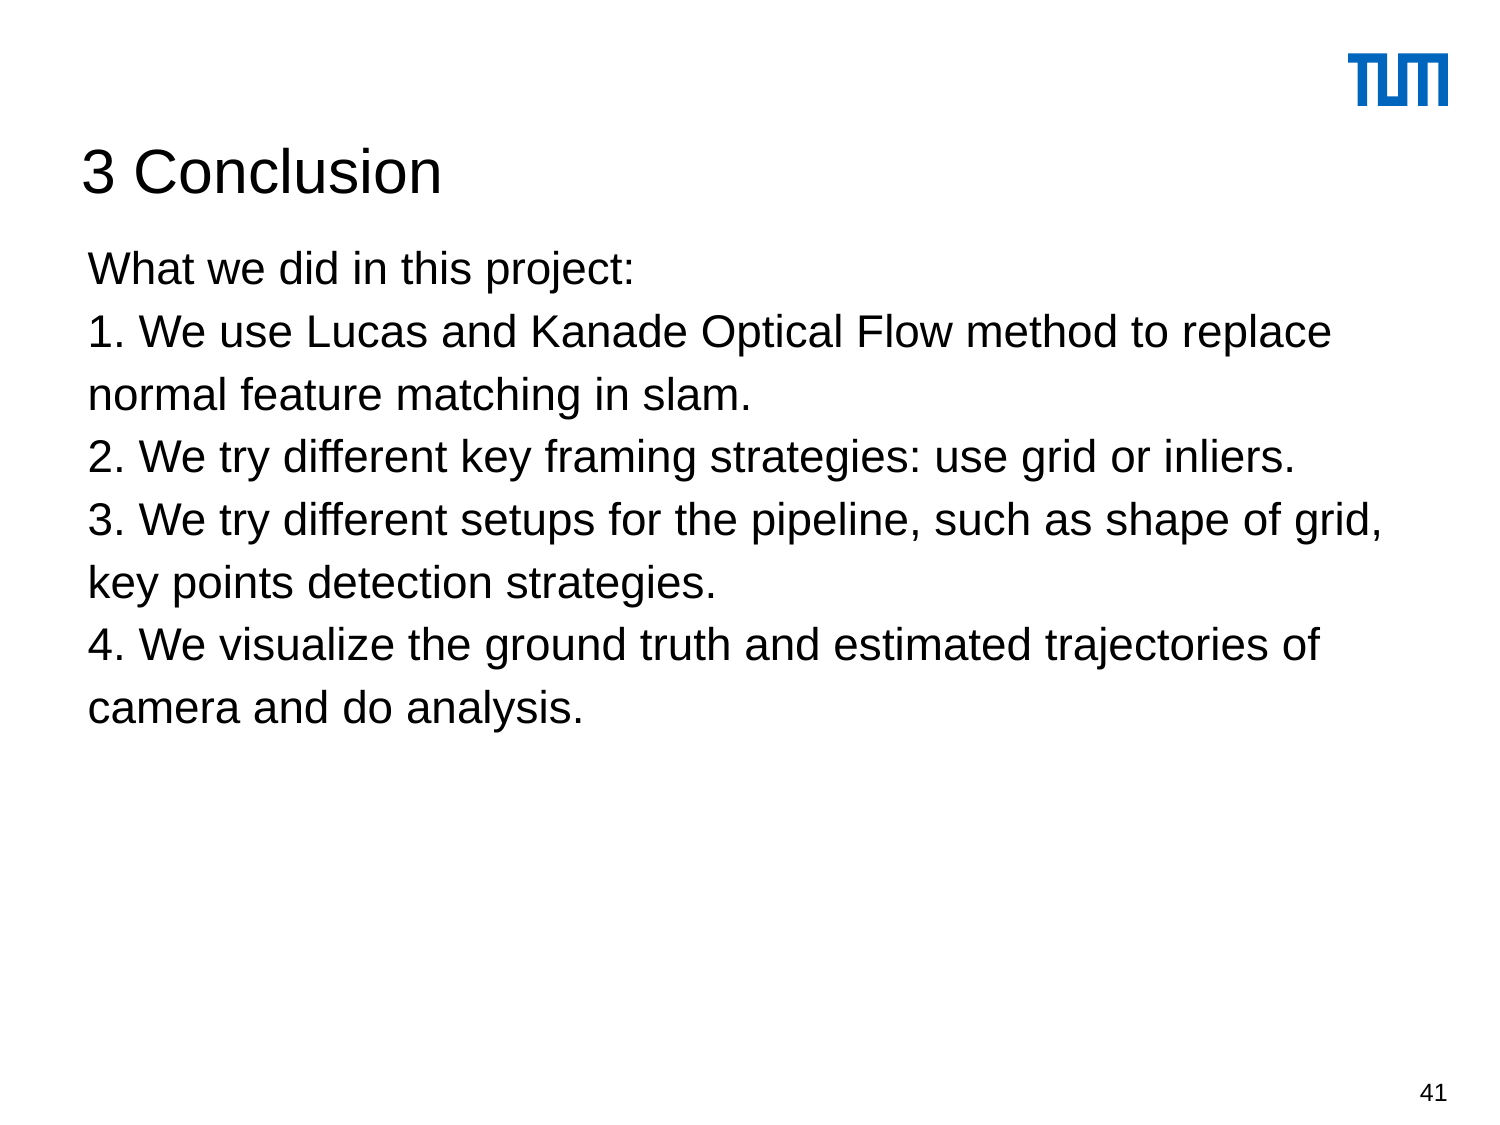

3 Conclusion
# What we did in this project:
1. We use Lucas and Kanade Optical Flow method to replace normal feature matching in slam.
2. We try different key framing strategies: use grid or inliers.
3. We try different setups for the pipeline, such as shape of grid, key points detection strategies.
4. We visualize the ground truth and estimated trajectories of camera and do analysis.